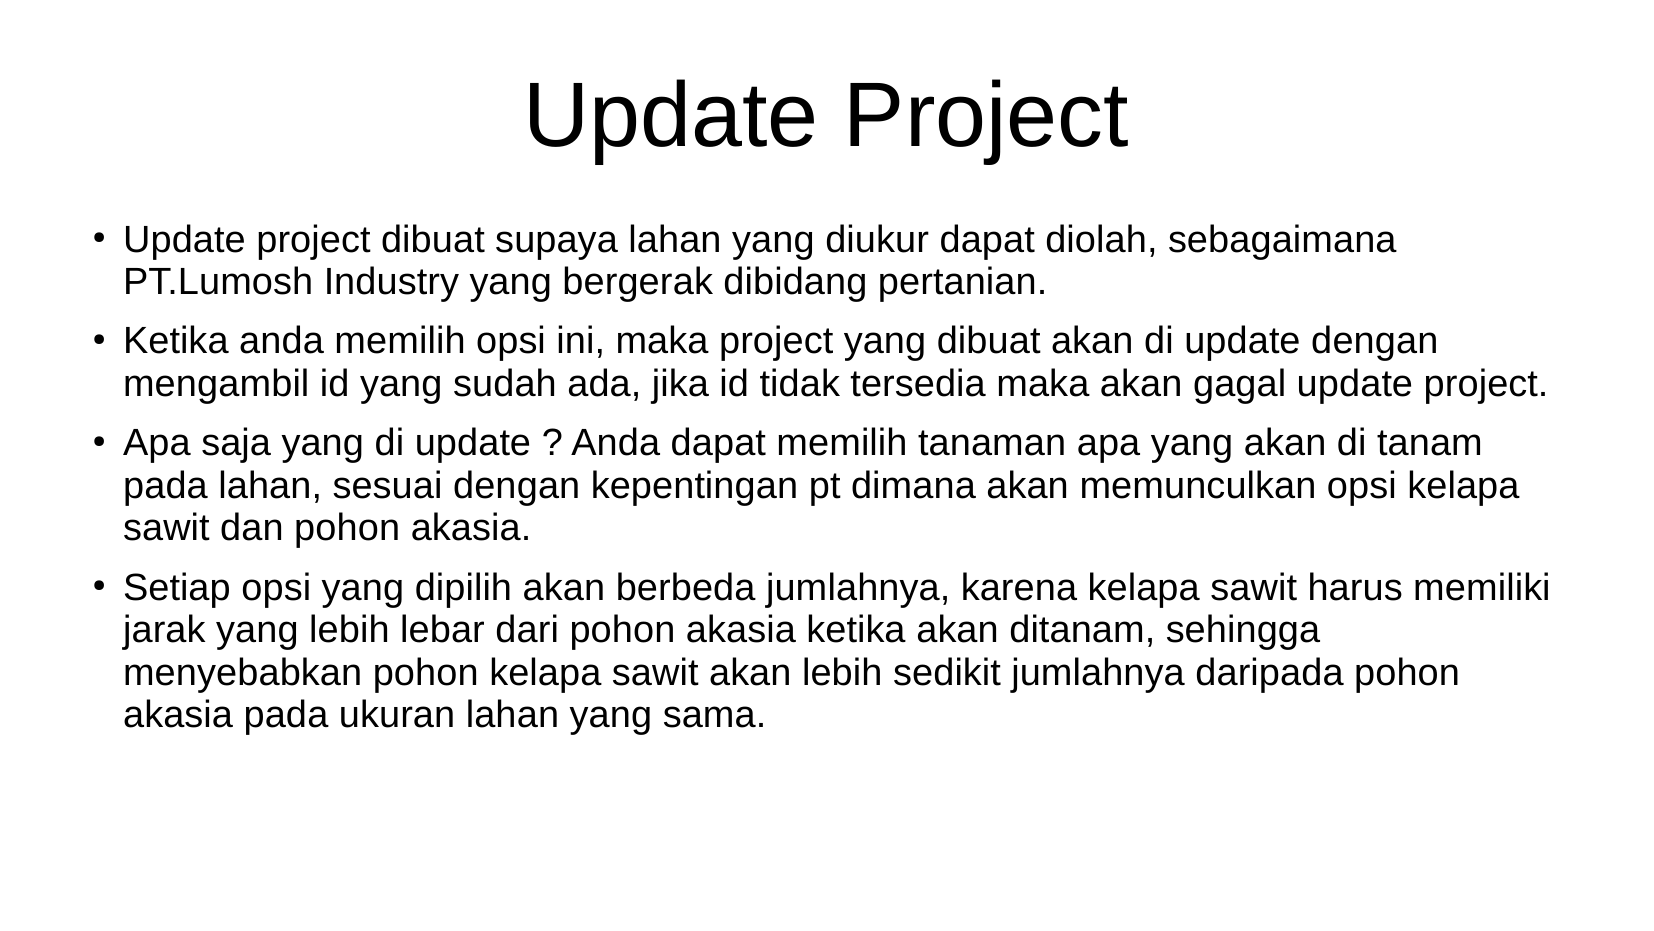

# Update Project
Update project dibuat supaya lahan yang diukur dapat diolah, sebagaimana PT.Lumosh Industry yang bergerak dibidang pertanian.
Ketika anda memilih opsi ini, maka project yang dibuat akan di update dengan mengambil id yang sudah ada, jika id tidak tersedia maka akan gagal update project.
Apa saja yang di update ? Anda dapat memilih tanaman apa yang akan di tanam pada lahan, sesuai dengan kepentingan pt dimana akan memunculkan opsi kelapa sawit dan pohon akasia.
Setiap opsi yang dipilih akan berbeda jumlahnya, karena kelapa sawit harus memiliki jarak yang lebih lebar dari pohon akasia ketika akan ditanam, sehingga menyebabkan pohon kelapa sawit akan lebih sedikit jumlahnya daripada pohon akasia pada ukuran lahan yang sama.